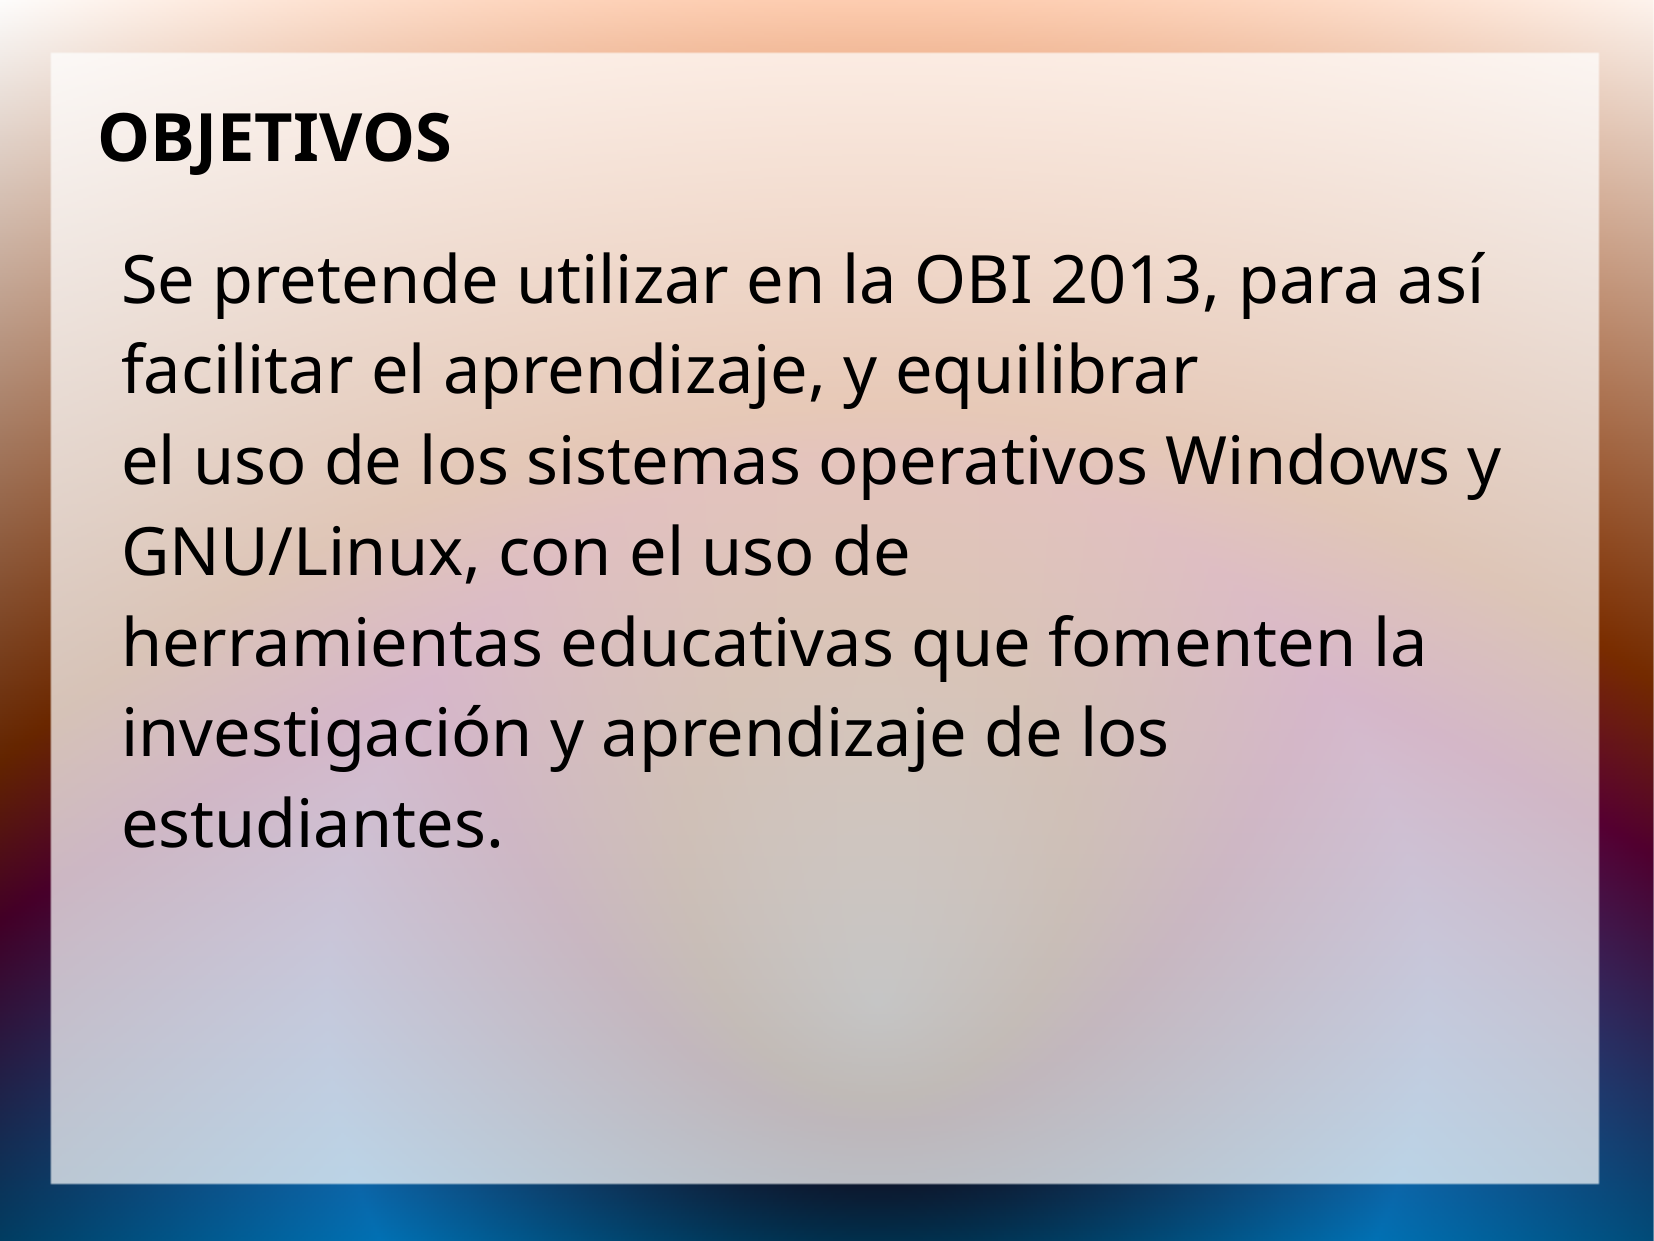

OBJETIVOS
Se pretende utilizar en la OBI 2013, para así facilitar el aprendizaje, y equilibrar
el uso de los sistemas operativos Windows y GNU/Linux, con el uso de
herramientas educativas que fomenten la investigación y aprendizaje de los
estudiantes.